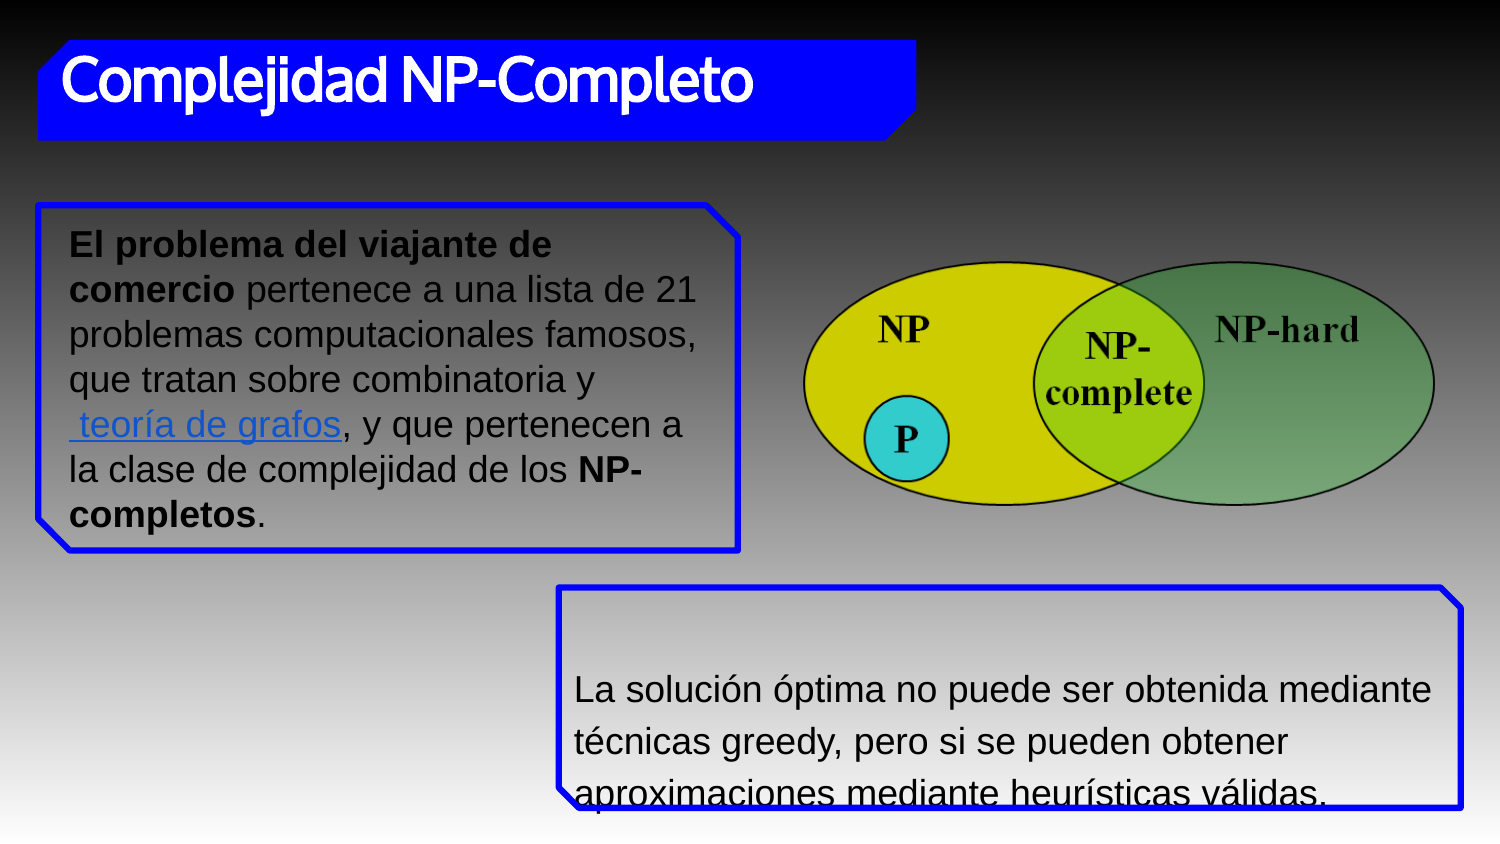

El problema del viajante de comercio pertenece a una lista de 21 problemas computacionales famosos, que tratan sobre combinatoria y teoría de grafos, y que pertenecen a la clase de complejidad de los NP-completos.
La solución óptima no puede ser obtenida mediante técnicas greedy, pero si se pueden obtener aproximaciones mediante heurísticas válidas.